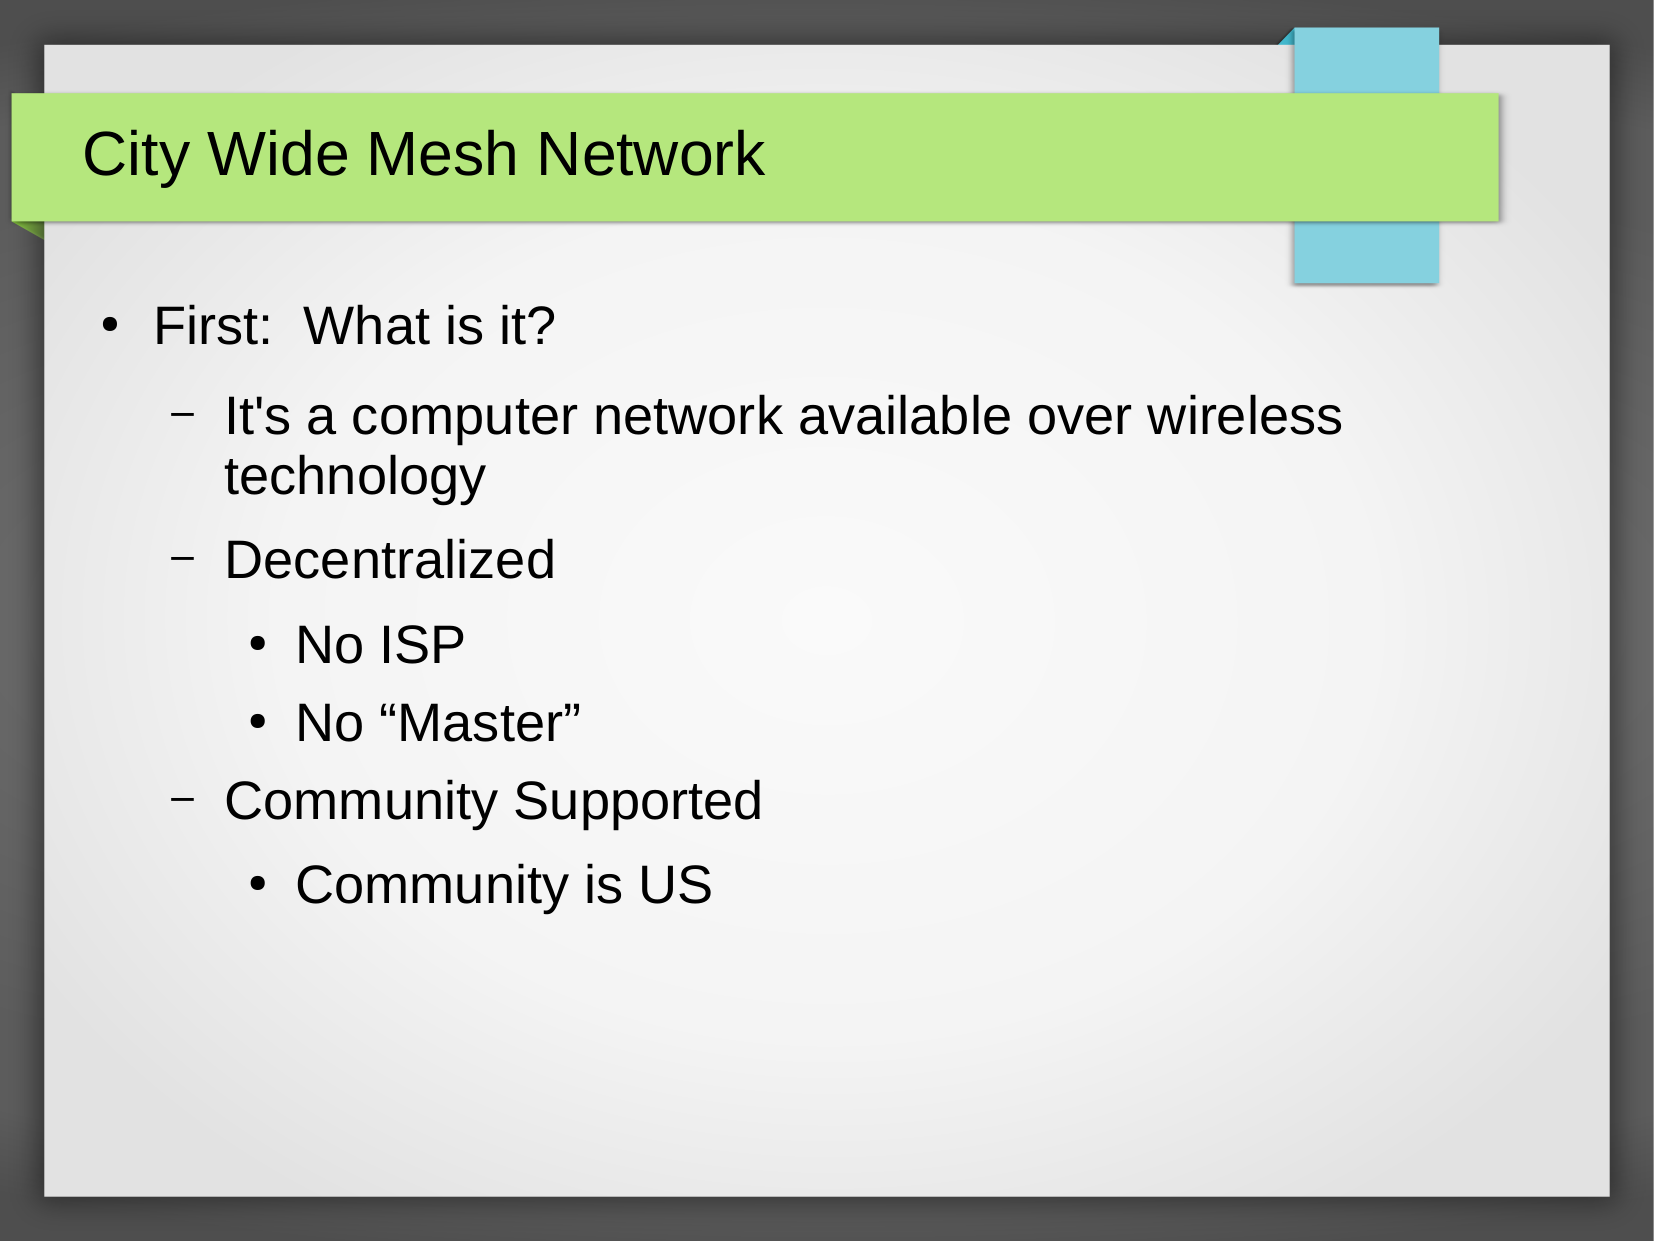

# City Wide Mesh Network
First: What is it?
It's a computer network available over wireless technology
Decentralized
No ISP
No “Master”
Community Supported
Community is US